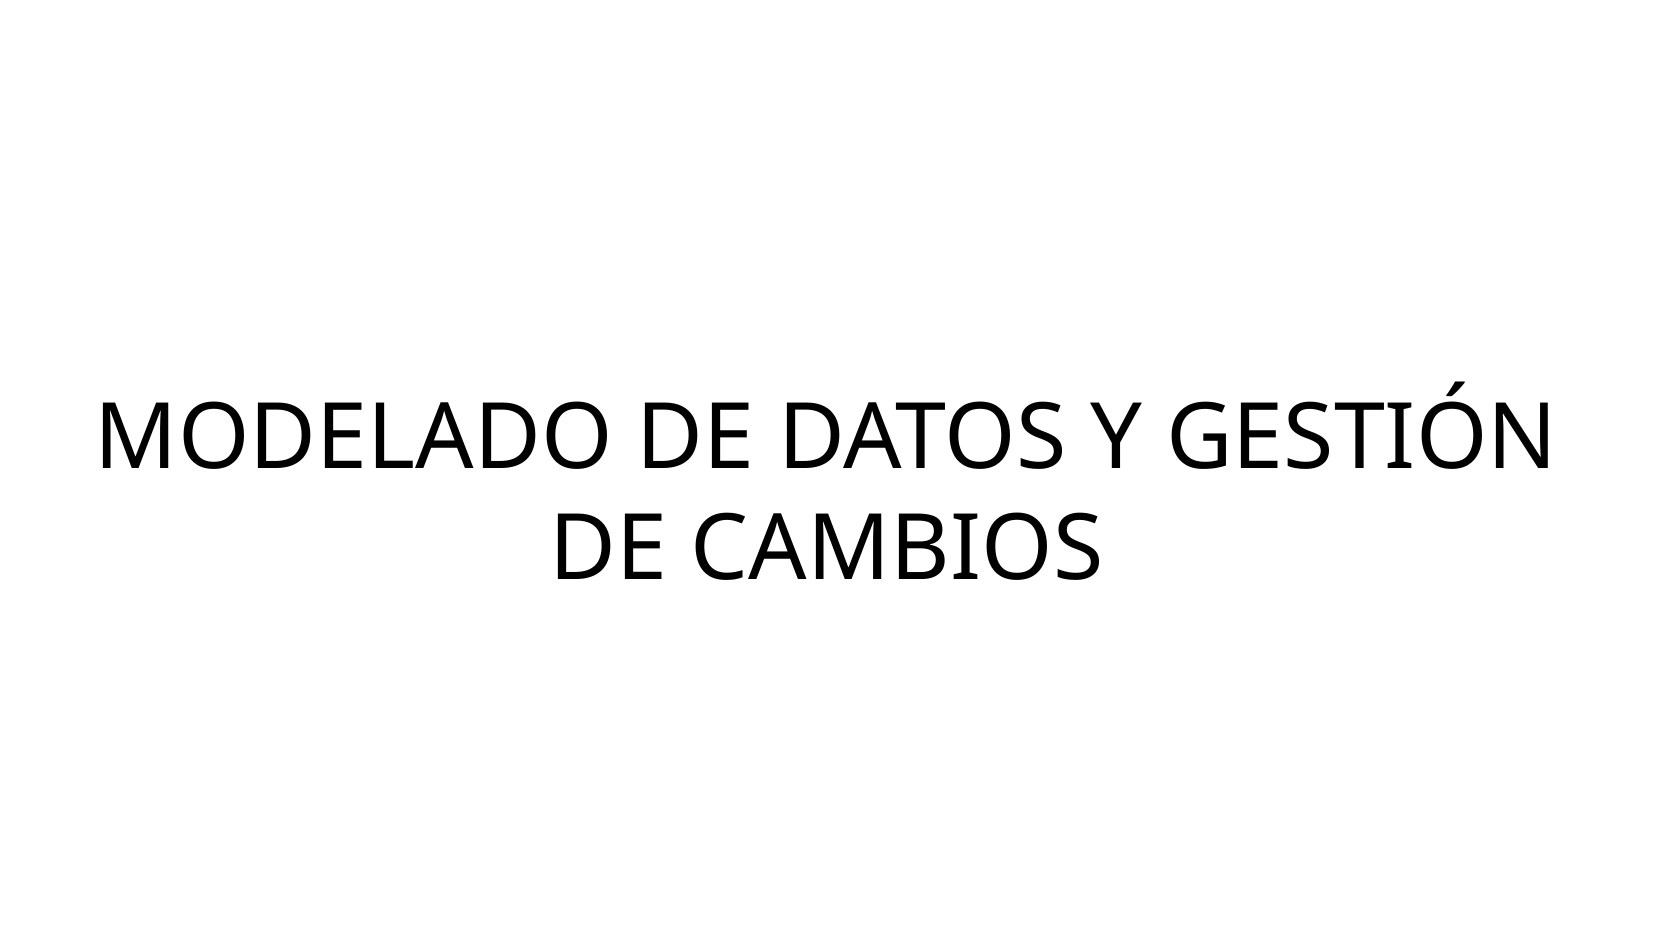

# MODELADO DE DATOS Y GESTIÓN DE CAMBIOS